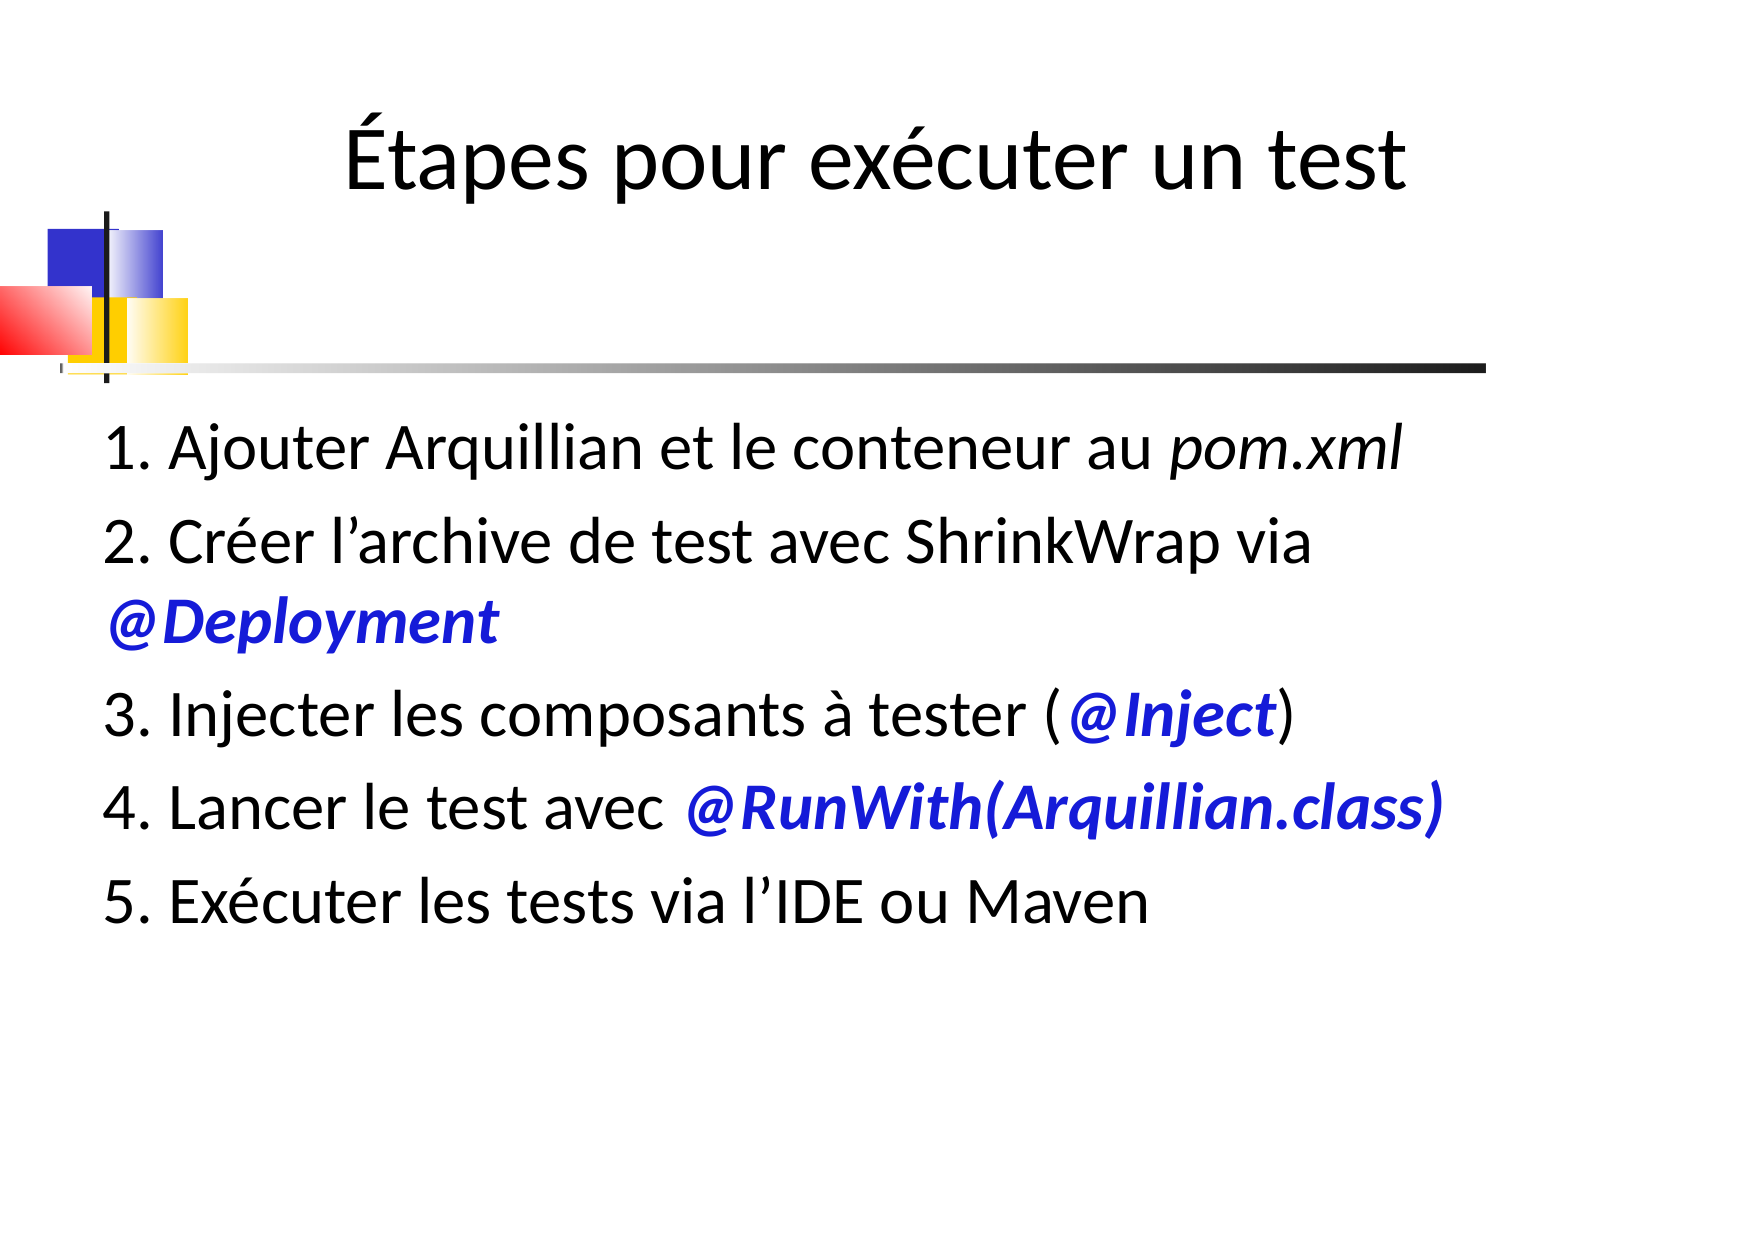

# Étapes pour exécuter un test
1. Ajouter Arquillian et le conteneur au pom.xml
2. Créer l’archive de test avec ShrinkWrap via @Deployment
3. Injecter les composants à tester (@Inject)
4. Lancer le test avec @RunWith(Arquillian.class)
5. Exécuter les tests via l’IDE ou Maven